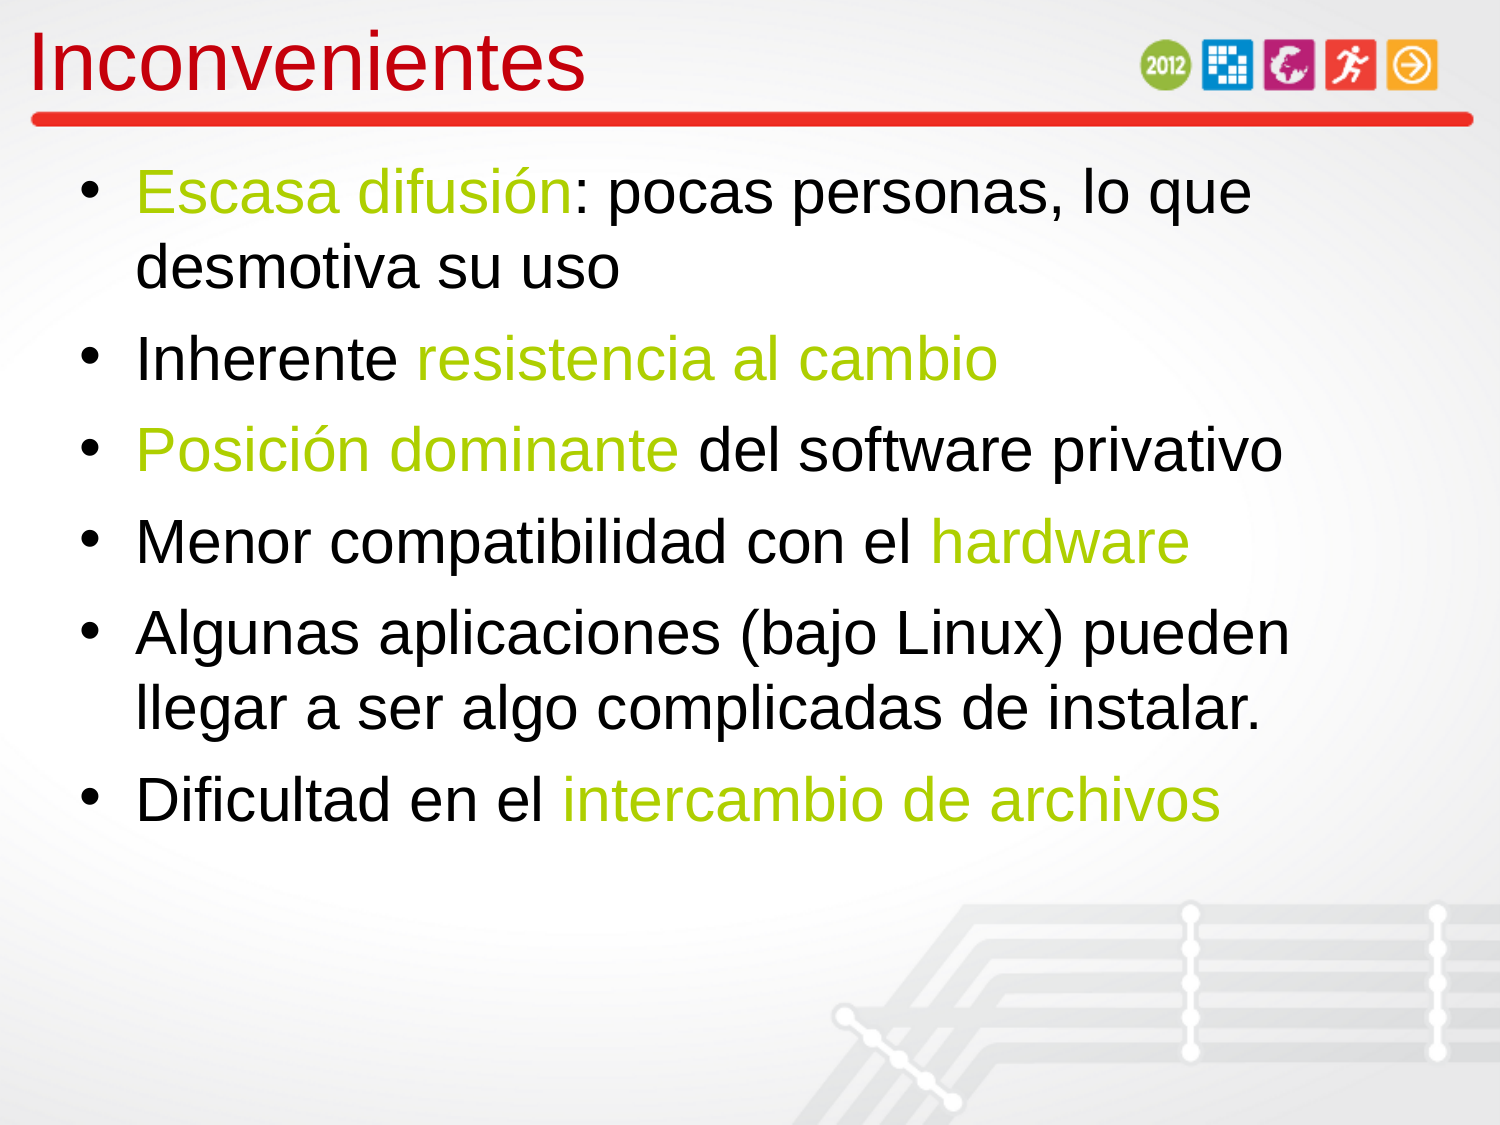

# Inconvenientes
Escasa difusión: pocas personas, lo que desmotiva su uso
Inherente resistencia al cambio
Posición dominante del software privativo
Menor compatibilidad con el hardware
Algunas aplicaciones (bajo Linux) pueden llegar a ser algo complicadas de instalar.
Dificultad en el intercambio de archivos